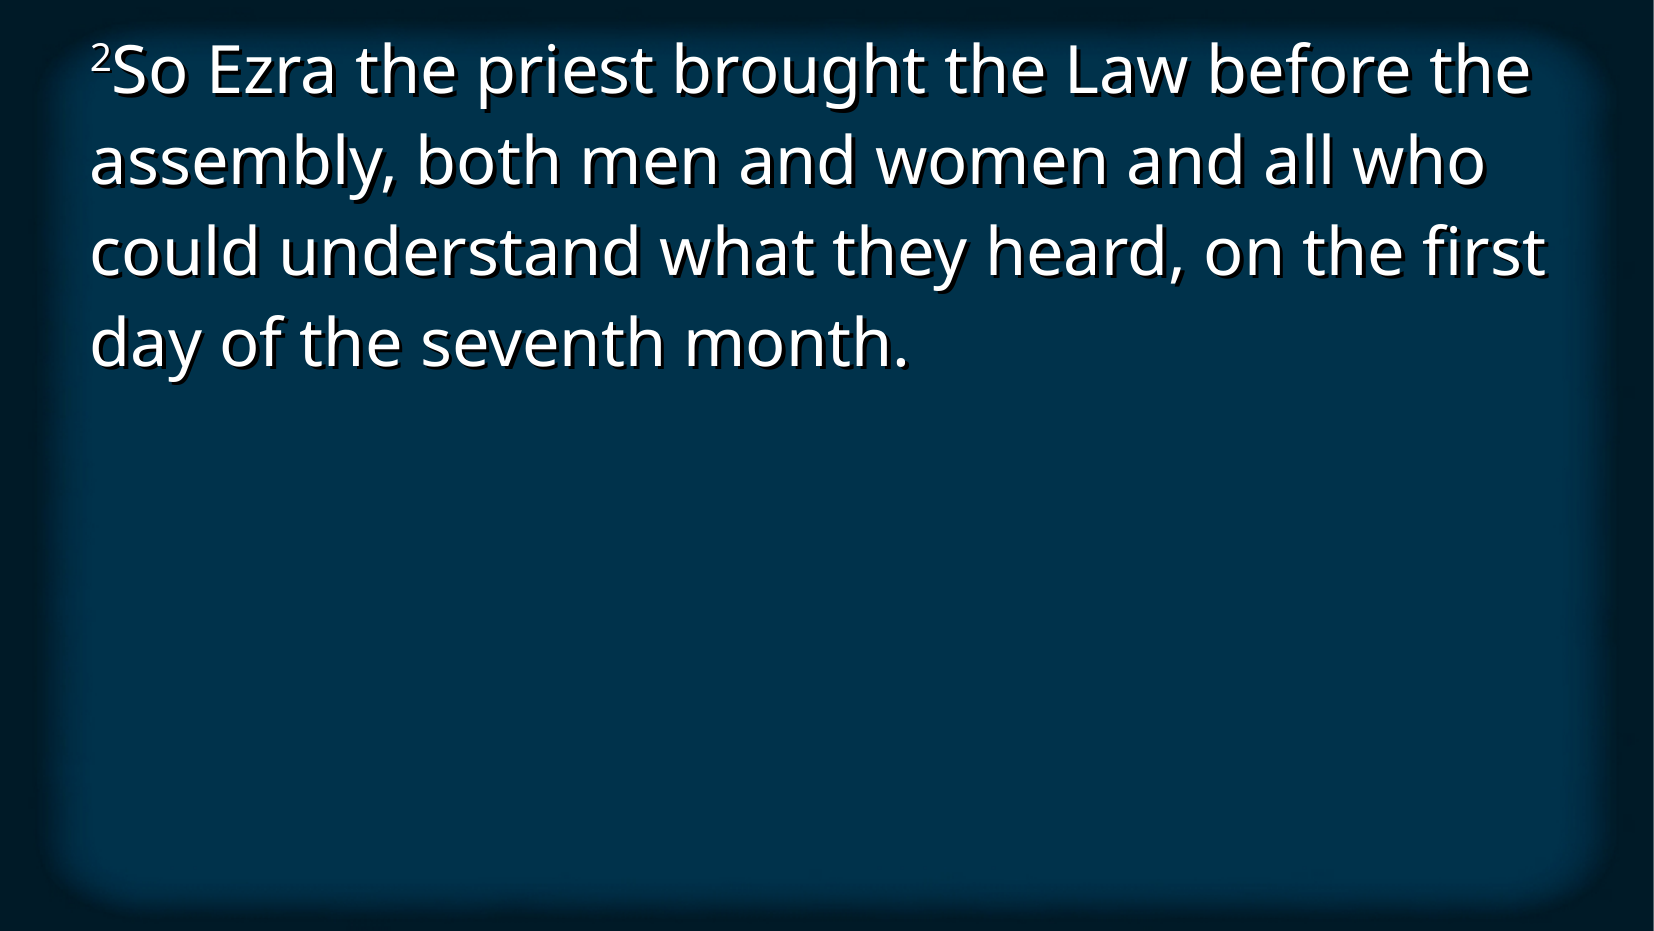

2So Ezra the priest brought the Law before the assembly, both men and women and all who could understand what they heard, on the first day of the seventh month.